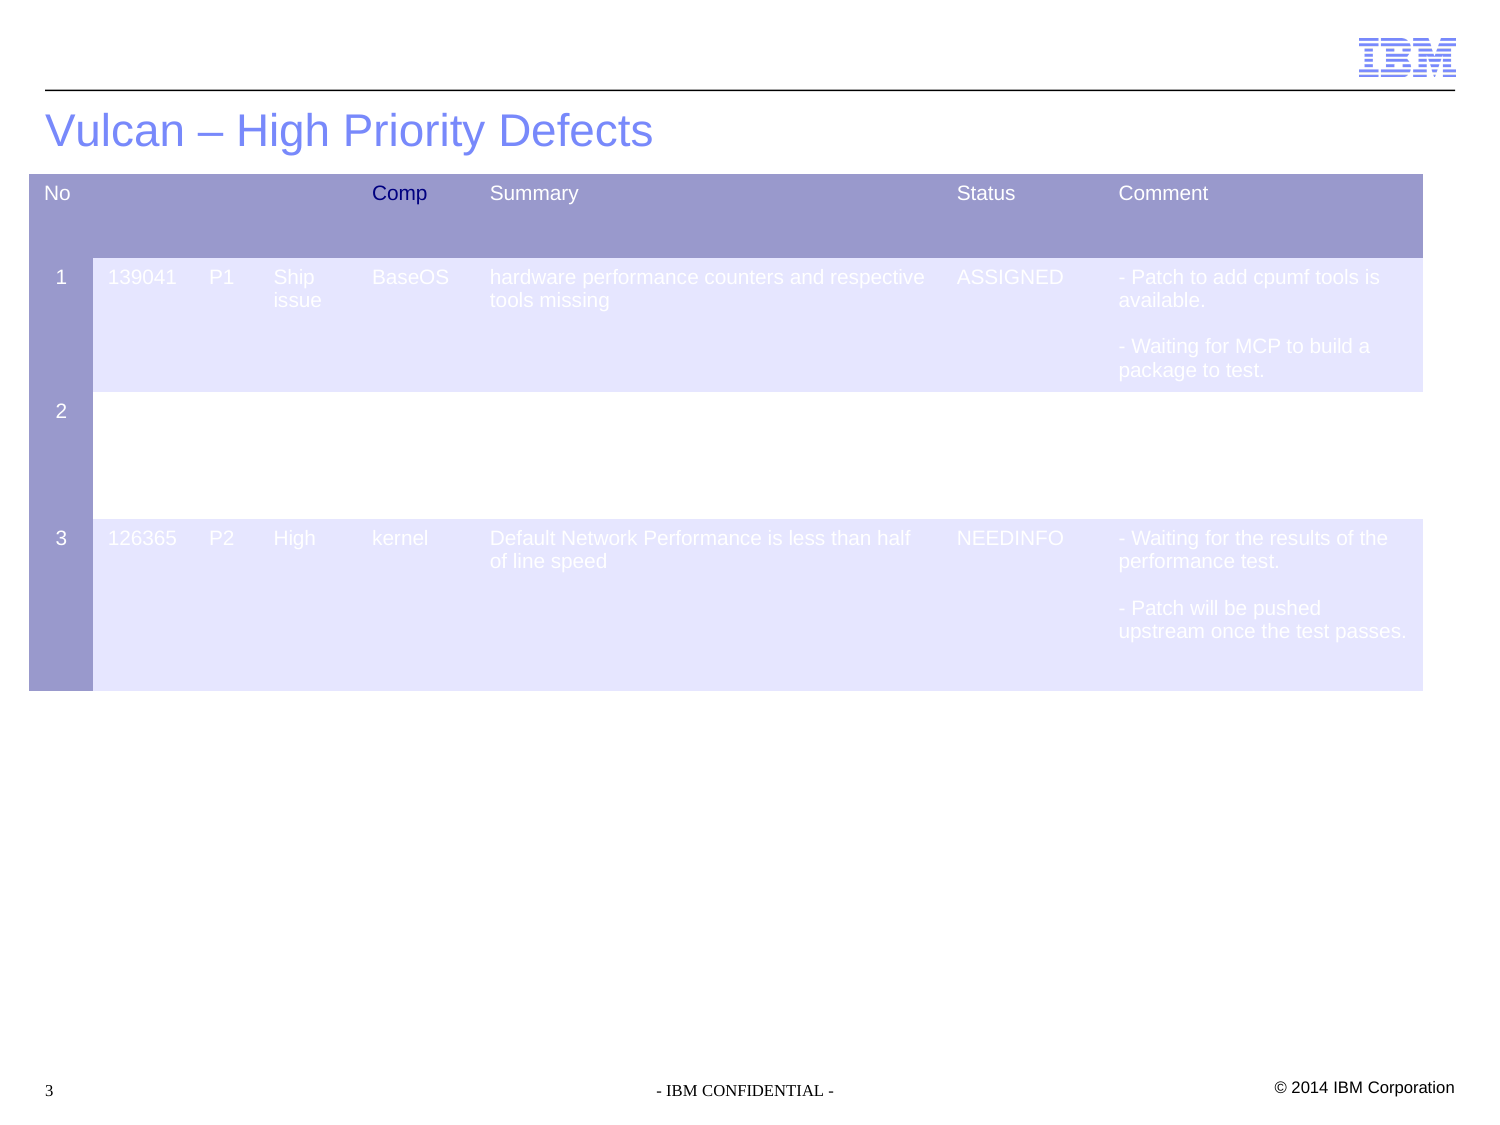

# Vulcan – High Priority Defects
| No | | | | Comp | Summary | Status | Comment |
| --- | --- | --- | --- | --- | --- | --- | --- |
| 1 | 139041 | P1 | Ship issue | BaseOS | hardware performance counters and respective tools missing | ASSIGNED | - Patch to add cpumf tools is available. - Waiting for MCP to build a package to test. |
| 2 | 138880 | P1 | High | BaseOS | zgetdump returns "No valid dump found" on SCSI dump device | ASSIGNED | - Patch to add support for partition based dump to zgetdump is available. |
| 3 | 126365 | P2 | High | kernel | Default Network Performance is less than half of line speed | NEEDINFO | - Waiting for the results of the performance test. - Patch will be pushed upstream once the test passes. |
3